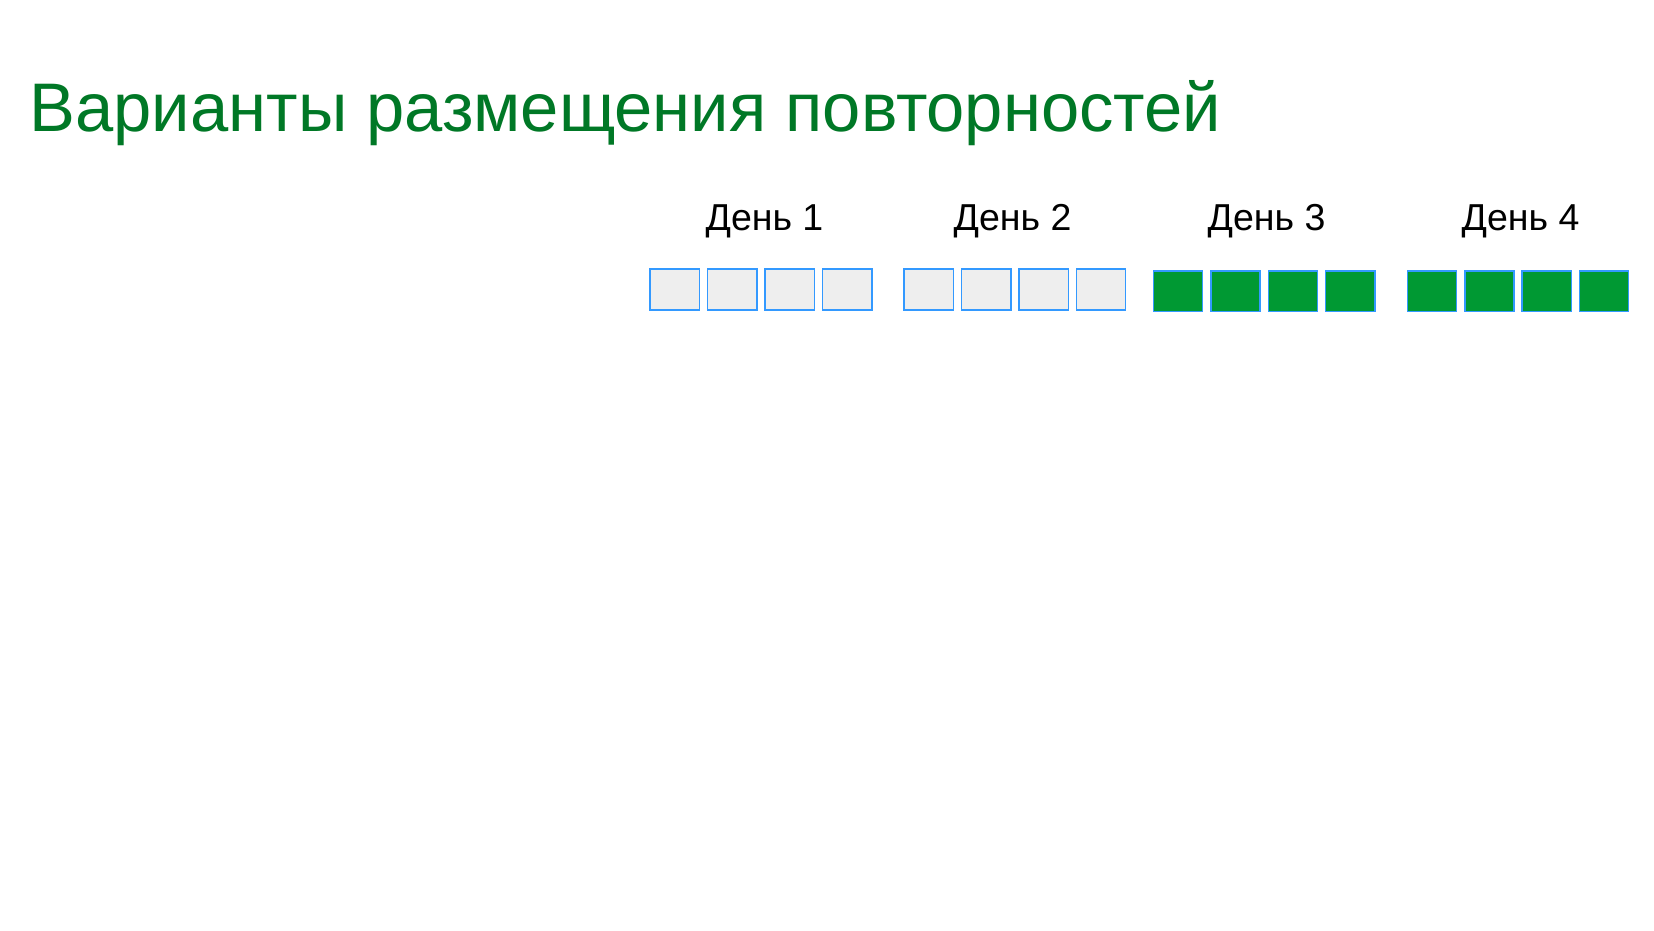

# Варианты размещения повторностей
День 1
День 2
День 3
День 4